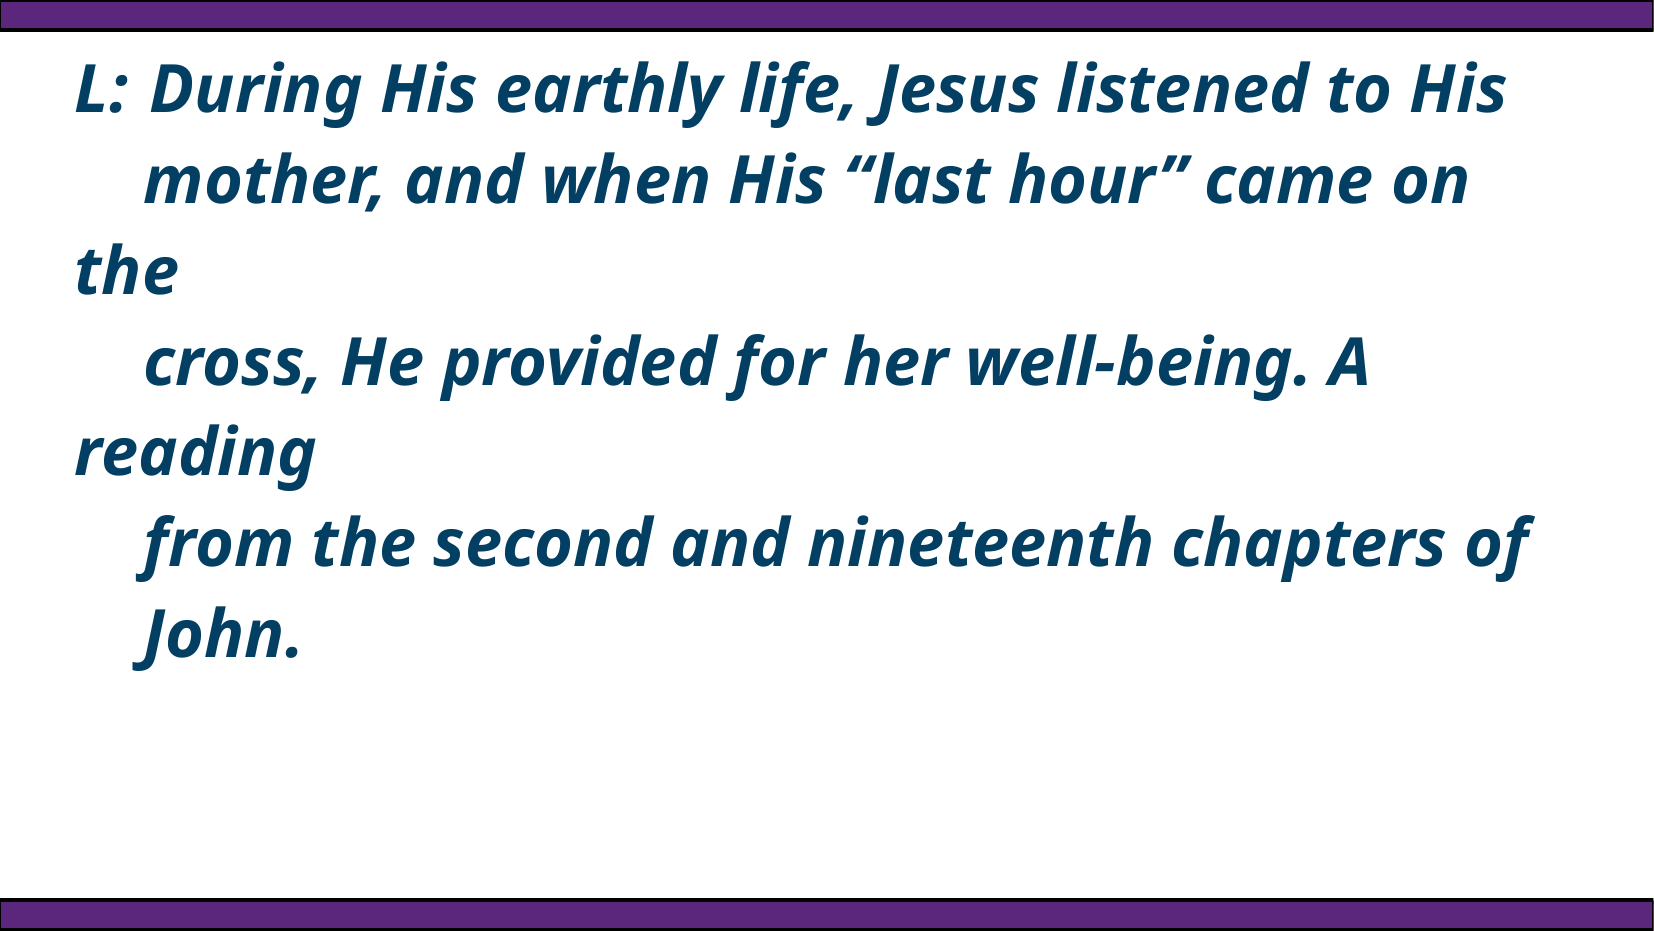

L:	During His earthly life, Jesus listened to His
 mother, and when His “last hour” came on the
 cross, He provided for her well-being. A reading
 from the second and nineteenth chapters of
 John.